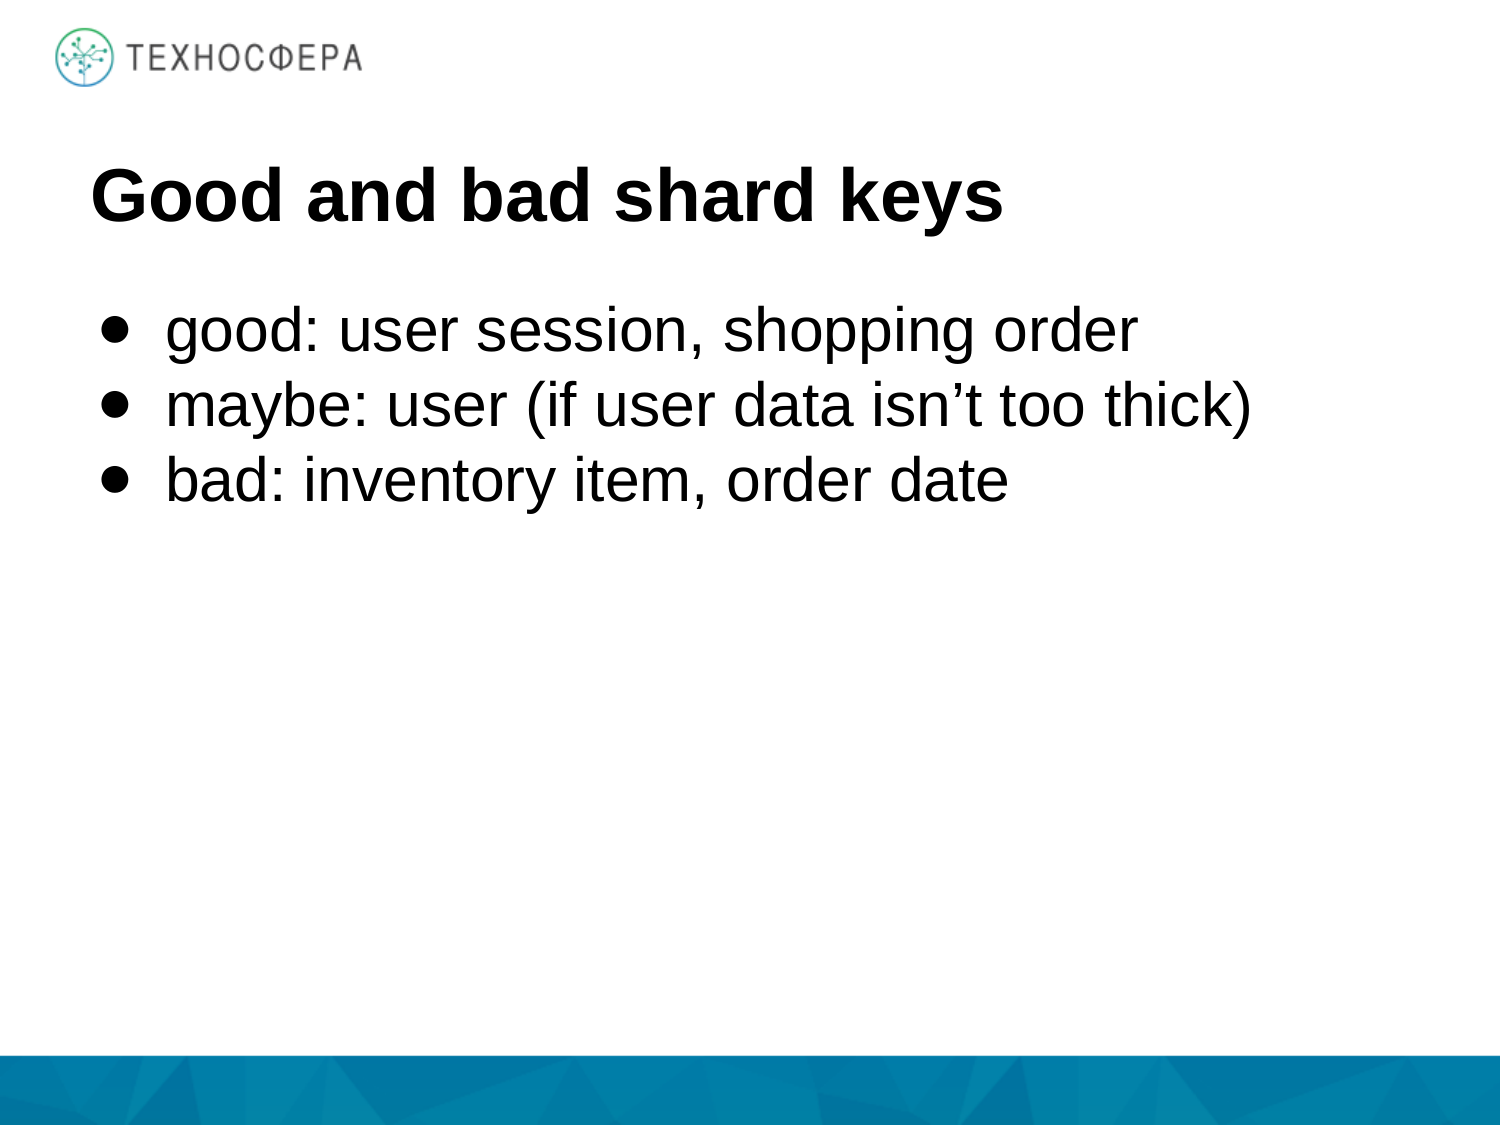

# Good and bad shard keys
good: user session, shopping order
maybe: user (if user data isn’t too thick)
bad: inventory item, order date